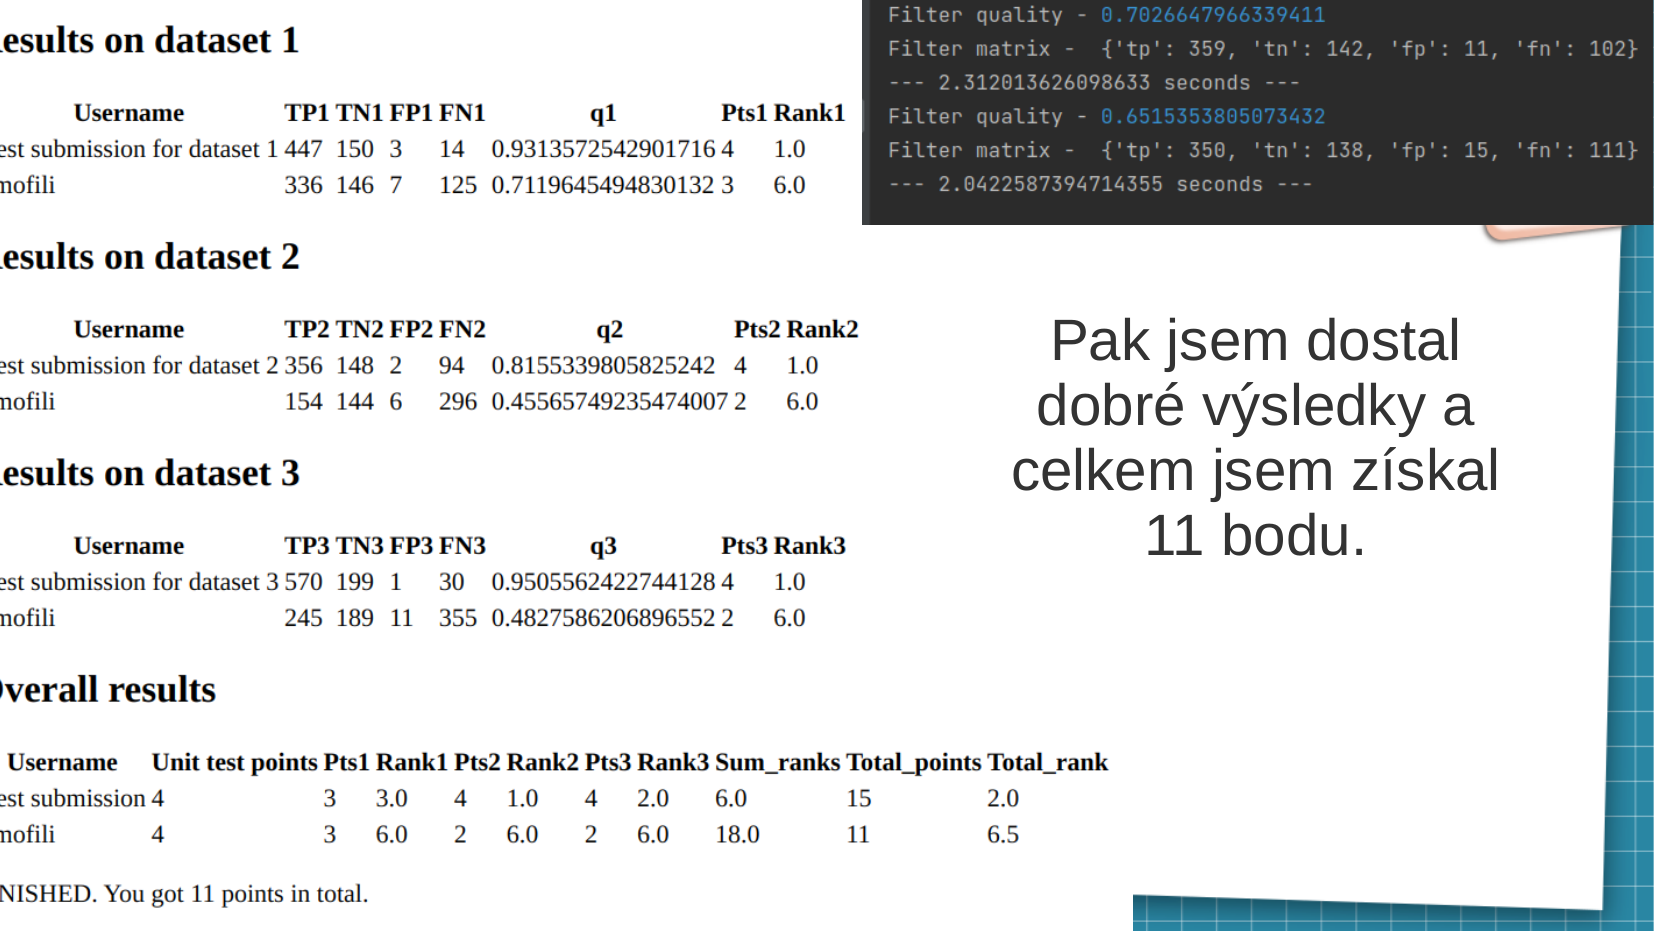

Pak jsem dostal dobré výsledky a celkem jsem získal 11 bodu.